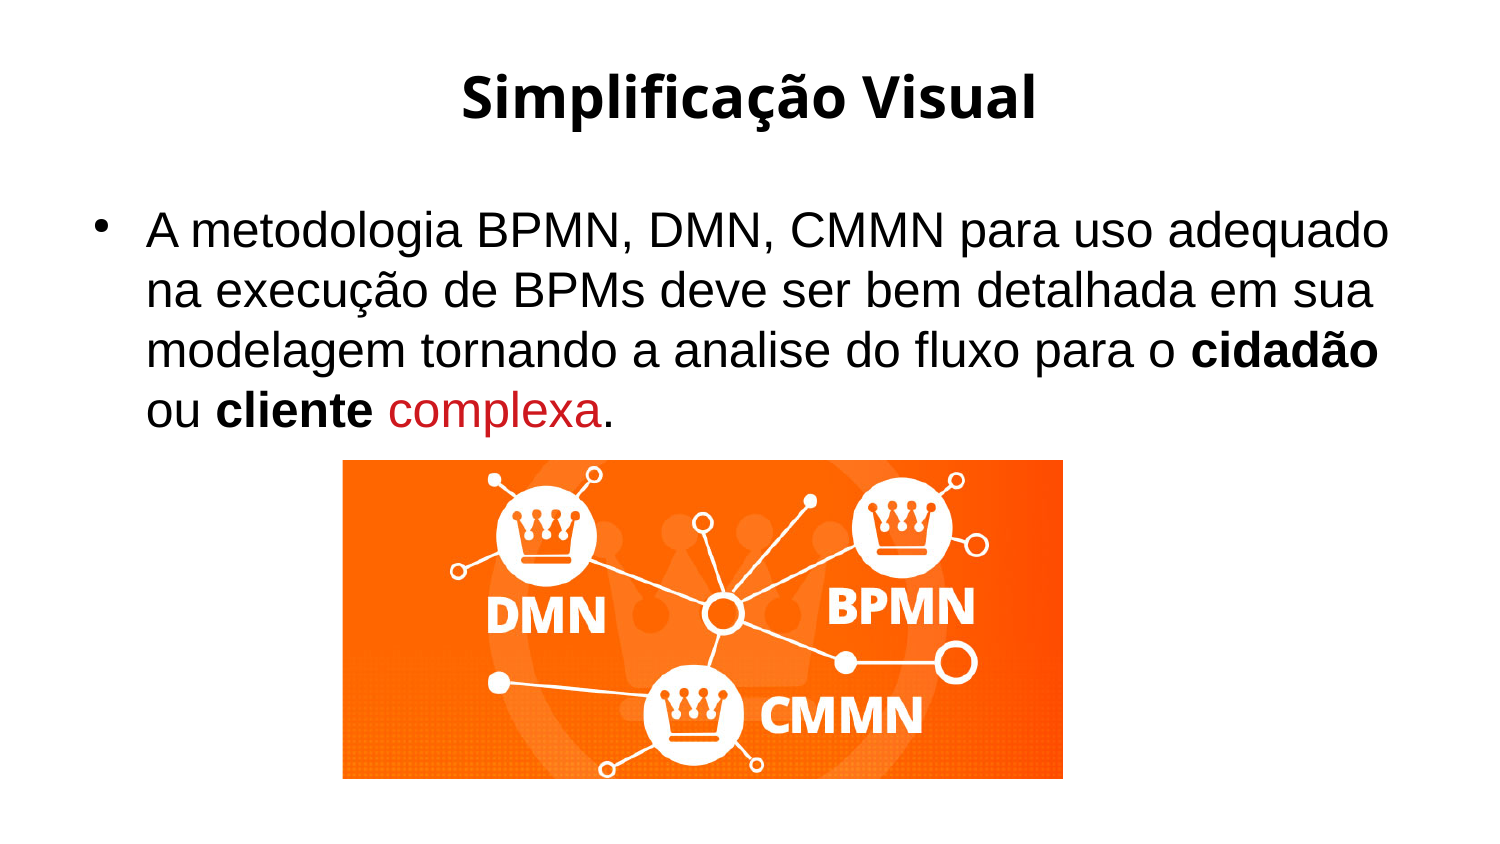

Simplificação Visual
# A metodologia BPMN, DMN, CMMN para uso adequado na execução de BPMs deve ser bem detalhada em sua modelagem tornando a analise do fluxo para o cidadão ou cliente complexa.